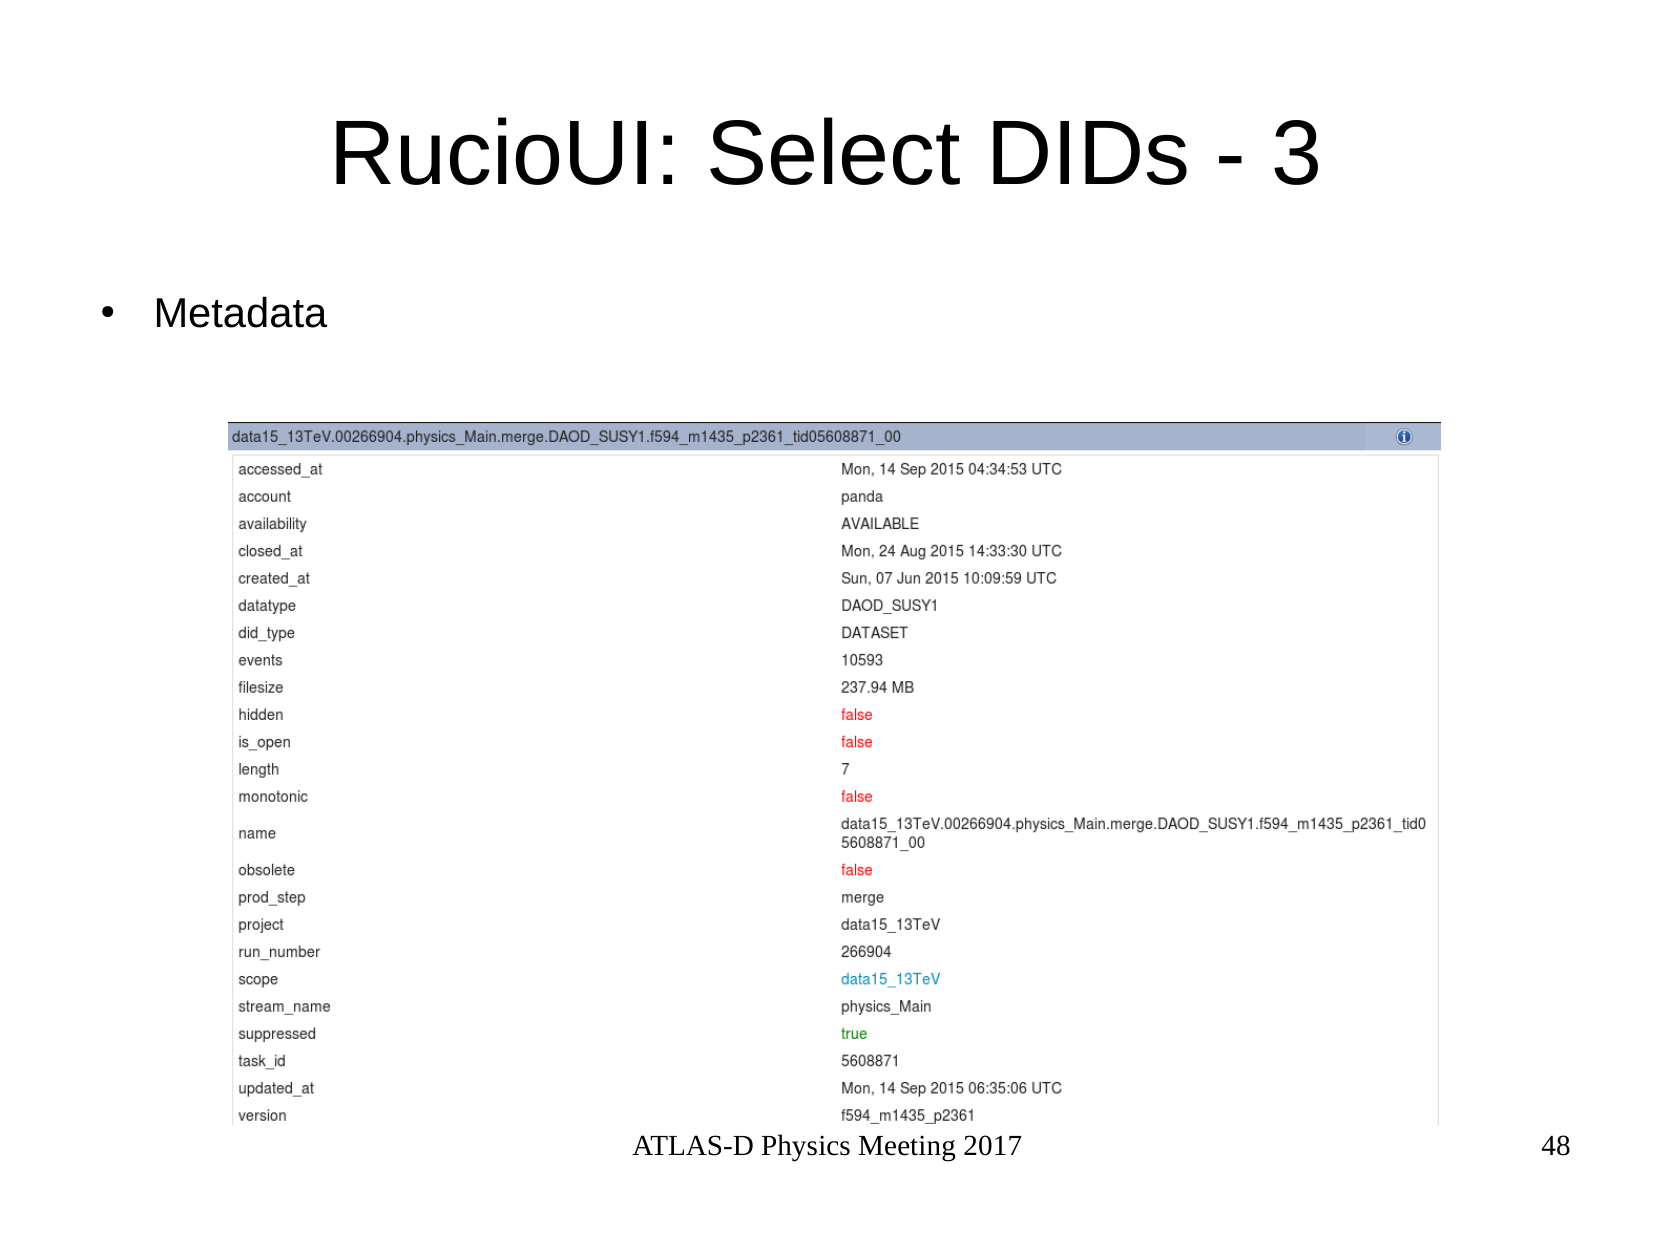

# RucioUI: Select DIDs - 3
Metadata
ATLAS-D Physics Meeting 2017
48